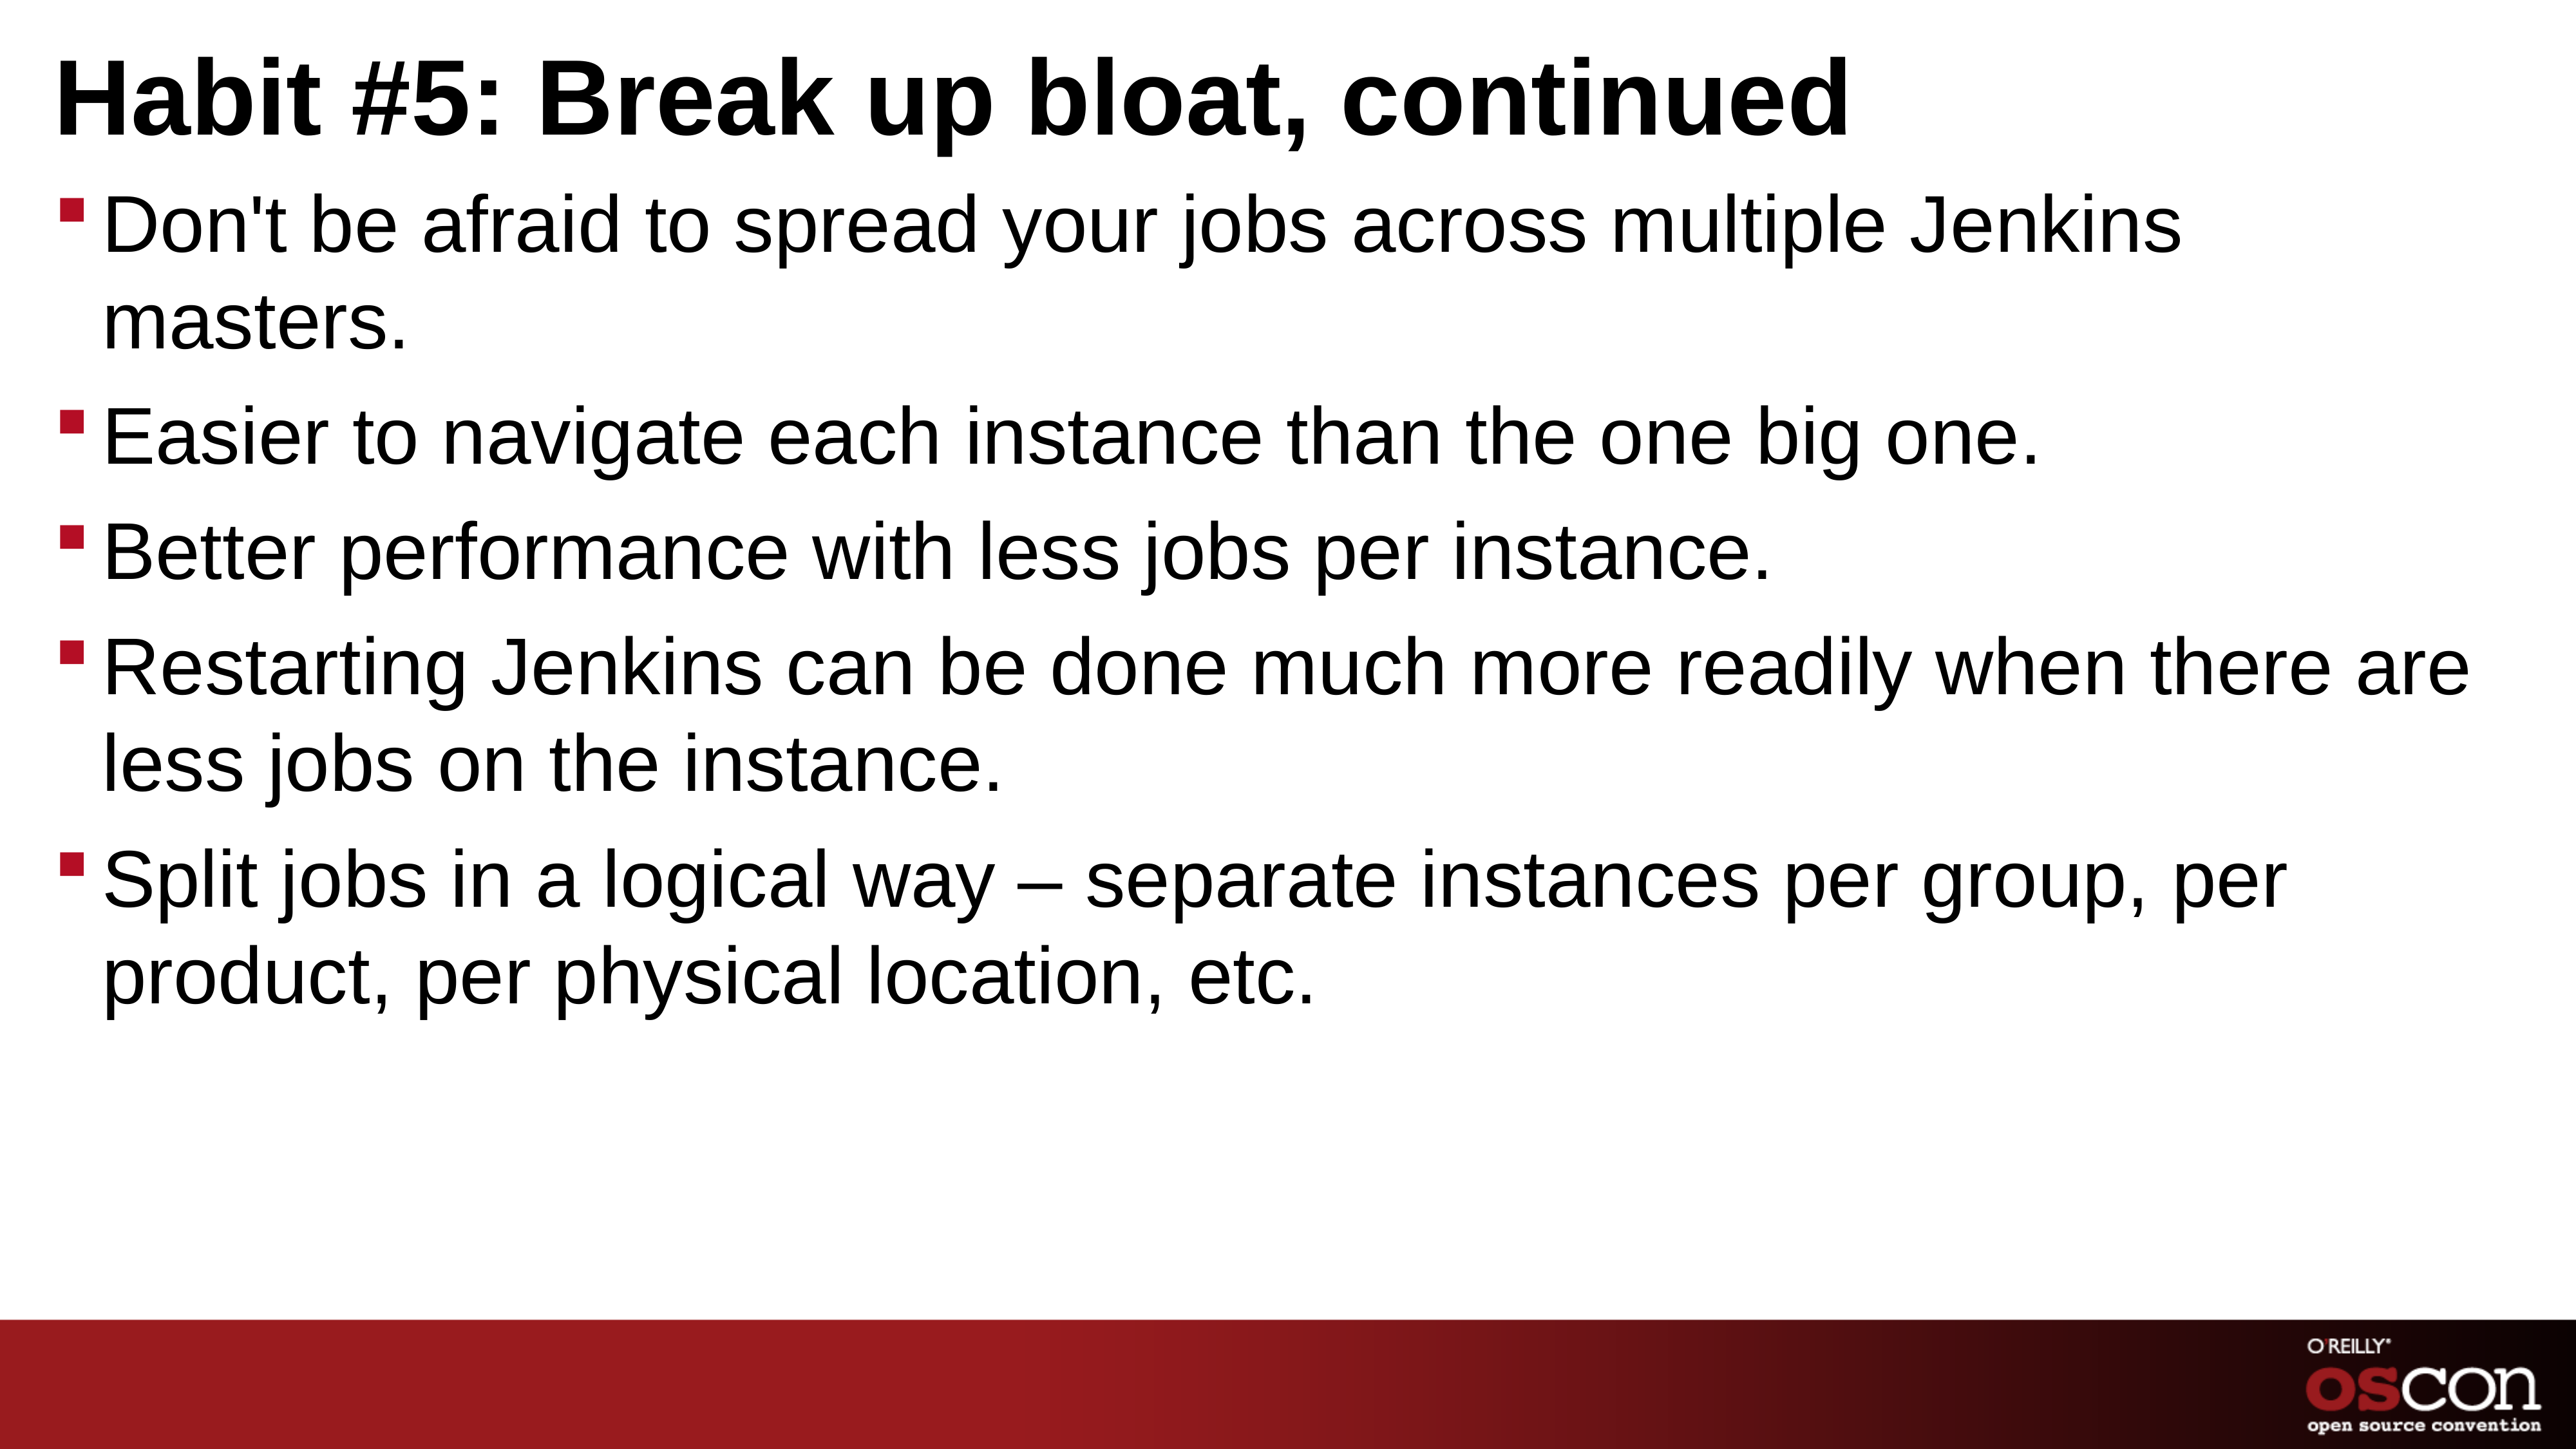

# Habit #5: Break up bloat, continued
Don't be afraid to spread your jobs across multiple Jenkins masters.
Easier to navigate each instance than the one big one.
Better performance with less jobs per instance.
Restarting Jenkins can be done much more readily when there are less jobs on the instance.
Split jobs in a logical way – separate instances per group, per product, per physical location, etc.